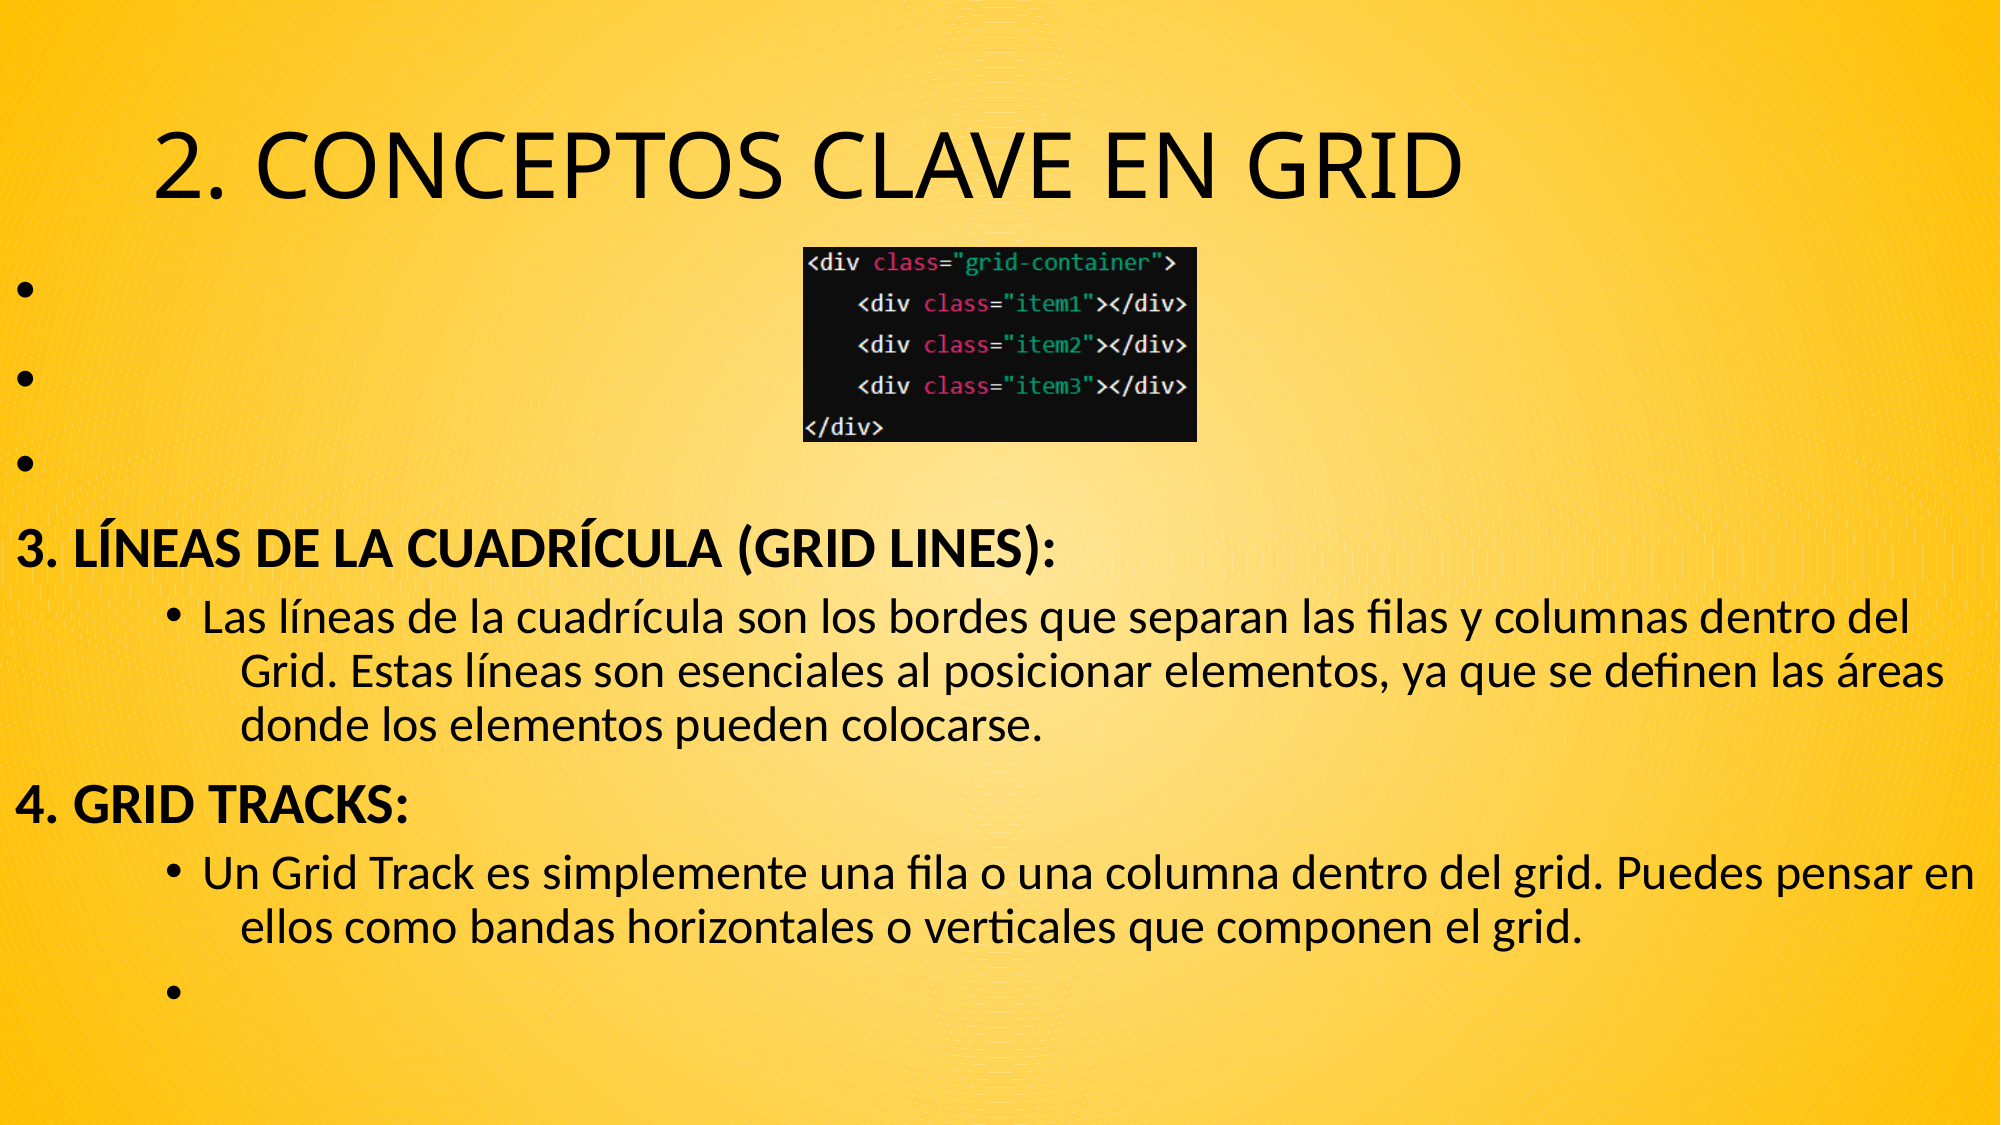

# 2. CONCEPTOS CLAVE EN GRID
3. LÍNEAS DE LA CUADRÍCULA (GRID LINES):
Las líneas de la cuadrícula son los bordes que separan las filas y columnas dentro del Grid. Estas líneas son esenciales al posicionar elementos, ya que se definen las áreas donde los elementos pueden colocarse.
4. GRID TRACKS:
Un Grid Track es simplemente una fila o una columna dentro del grid. Puedes pensar en ellos como bandas horizontales o verticales que componen el grid.